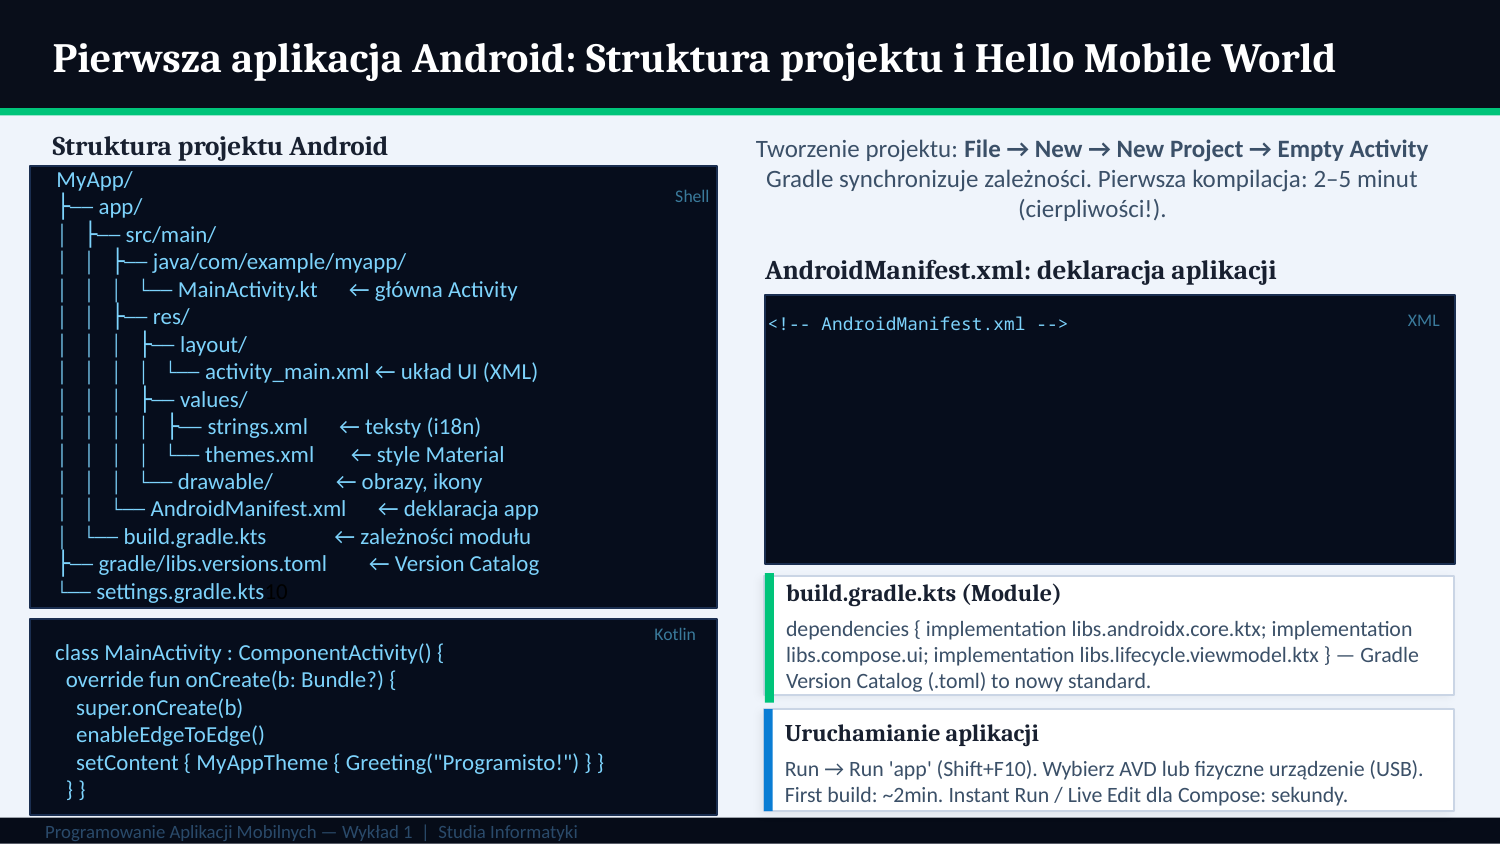

Pierwsza aplikacja Android: Struktura projektu i Hello Mobile World
Tworzenie projektu: File → New → New Project → Empty Activity
Gradle synchronizuje zależności. Pierwsza kompilacja: 2–5 minut (cierpliwości!).
Struktura projektu Android
MyApp/
├── app/
│ ├── src/main/
│ │ ├── java/com/example/myapp/
│ │ │ └── MainActivity.kt ← główna Activity
│ │ ├── res/
│ │ │ ├── layout/
│ │ │ │ └── activity_main.xml ← układ UI (XML)
│ │ │ ├── values/
│ │ │ │ ├── strings.xml ← teksty (i18n)
│ │ │ │ └── themes.xml ← style Material
│ │ │ └── drawable/ ← obrazy, ikony
│ │ └── AndroidManifest.xml ← deklaracja app
│ └── build.gradle.kts ← zależności modułu
├── gradle/libs.versions.toml ← Version Catalog
└── settings.gradle.kts10
Shell
AndroidManifest.xml: deklaracja aplikacji
XML
<!-- AndroidManifest.xml -->
build.gradle.kts (Module)
Kotlin
dependencies { implementation libs.androidx.core.ktx; implementation libs.compose.ui; implementation libs.lifecycle.viewmodel.ktx } — Gradle Version Catalog (.toml) to nowy standard.
class MainActivity : ComponentActivity() {
  override fun onCreate(b: Bundle?) {
    super.onCreate(b)
    enableEdgeToEdge()
    setContent { MyAppTheme { Greeting("Programisto!") } }
  } }
Uruchamianie aplikacji
Run → Run 'app' (Shift+F10). Wybierz AVD lub fizyczne urządzenie (USB). First build: ~2min. Instant Run / Live Edit dla Compose: sekundy.
Programowanie Aplikacji Mobilnych — Wykład 1 | Studia Informatyki